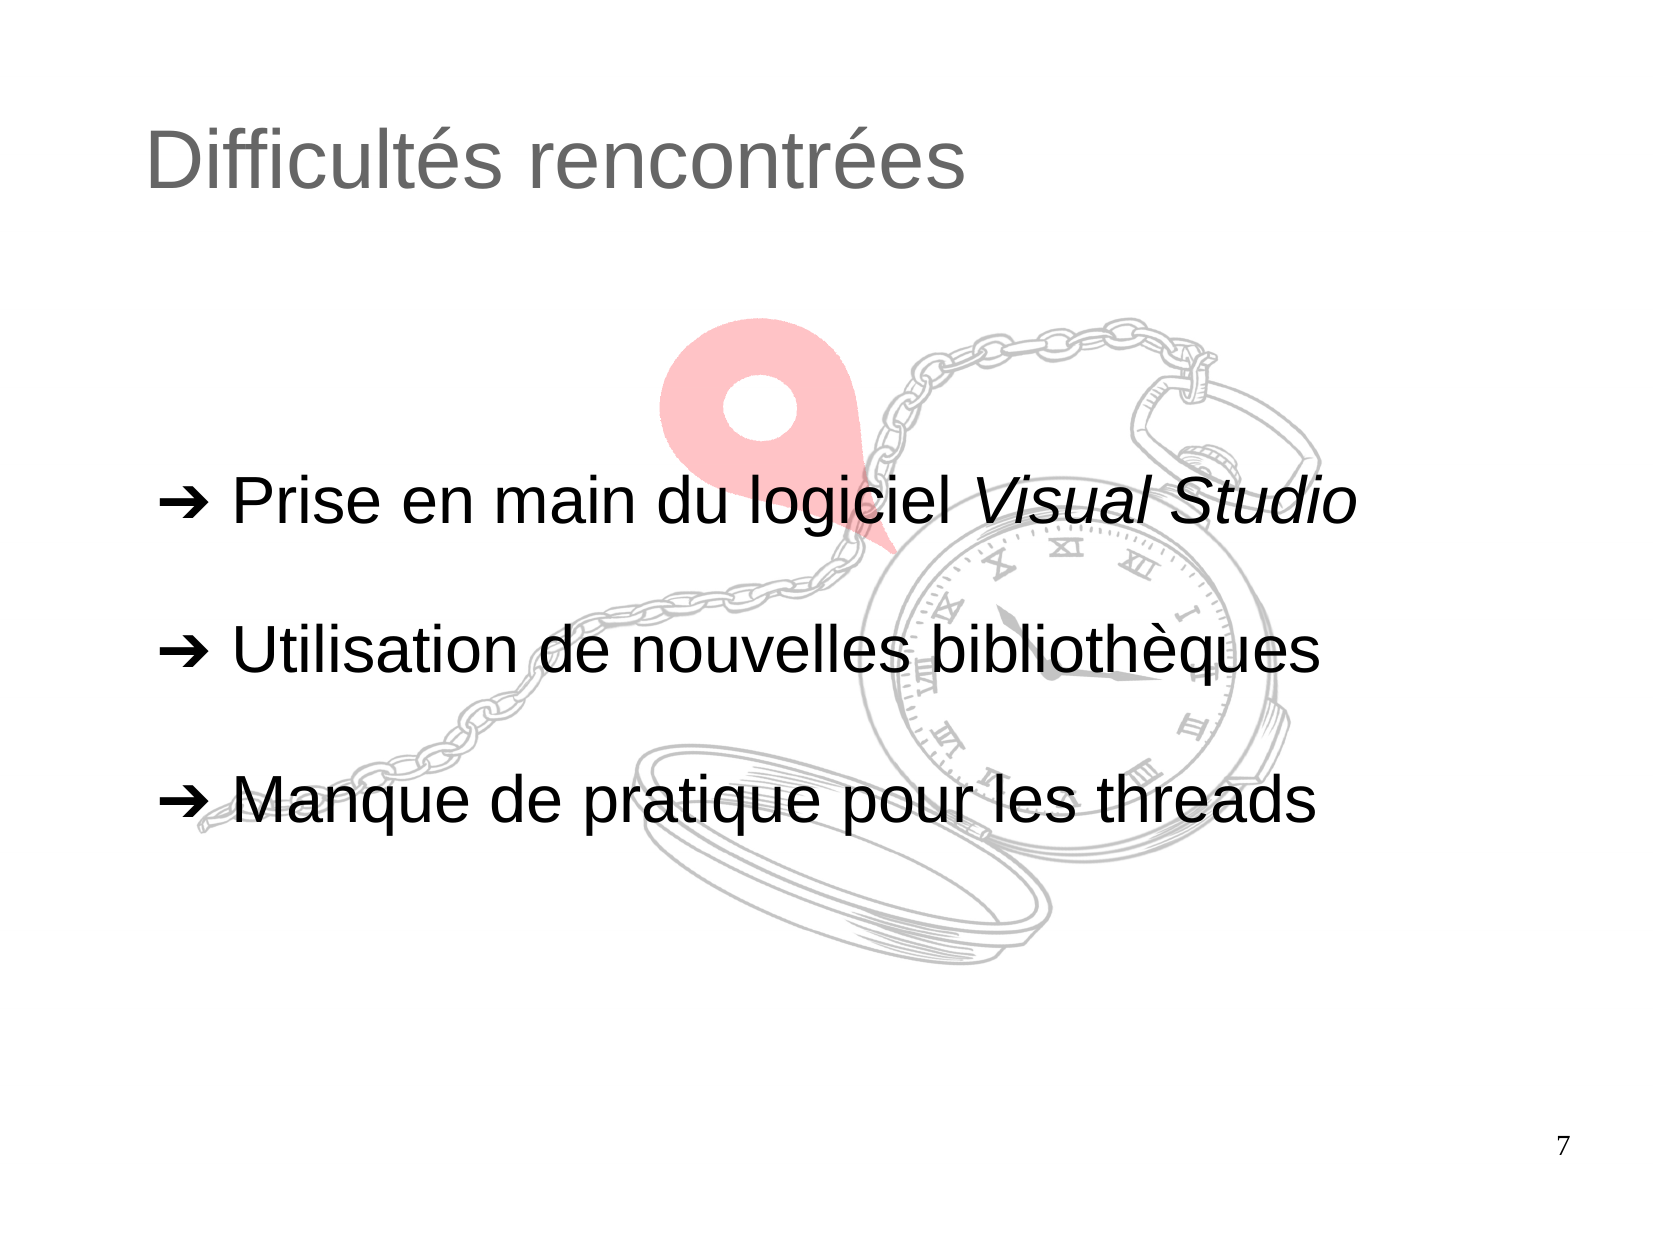

Difficultés rencontrées
# ➔ Prise en main du logiciel Visual Studio
	➔ Utilisation de nouvelles bibliothèques
	➔ Manque de pratique pour les threads
7